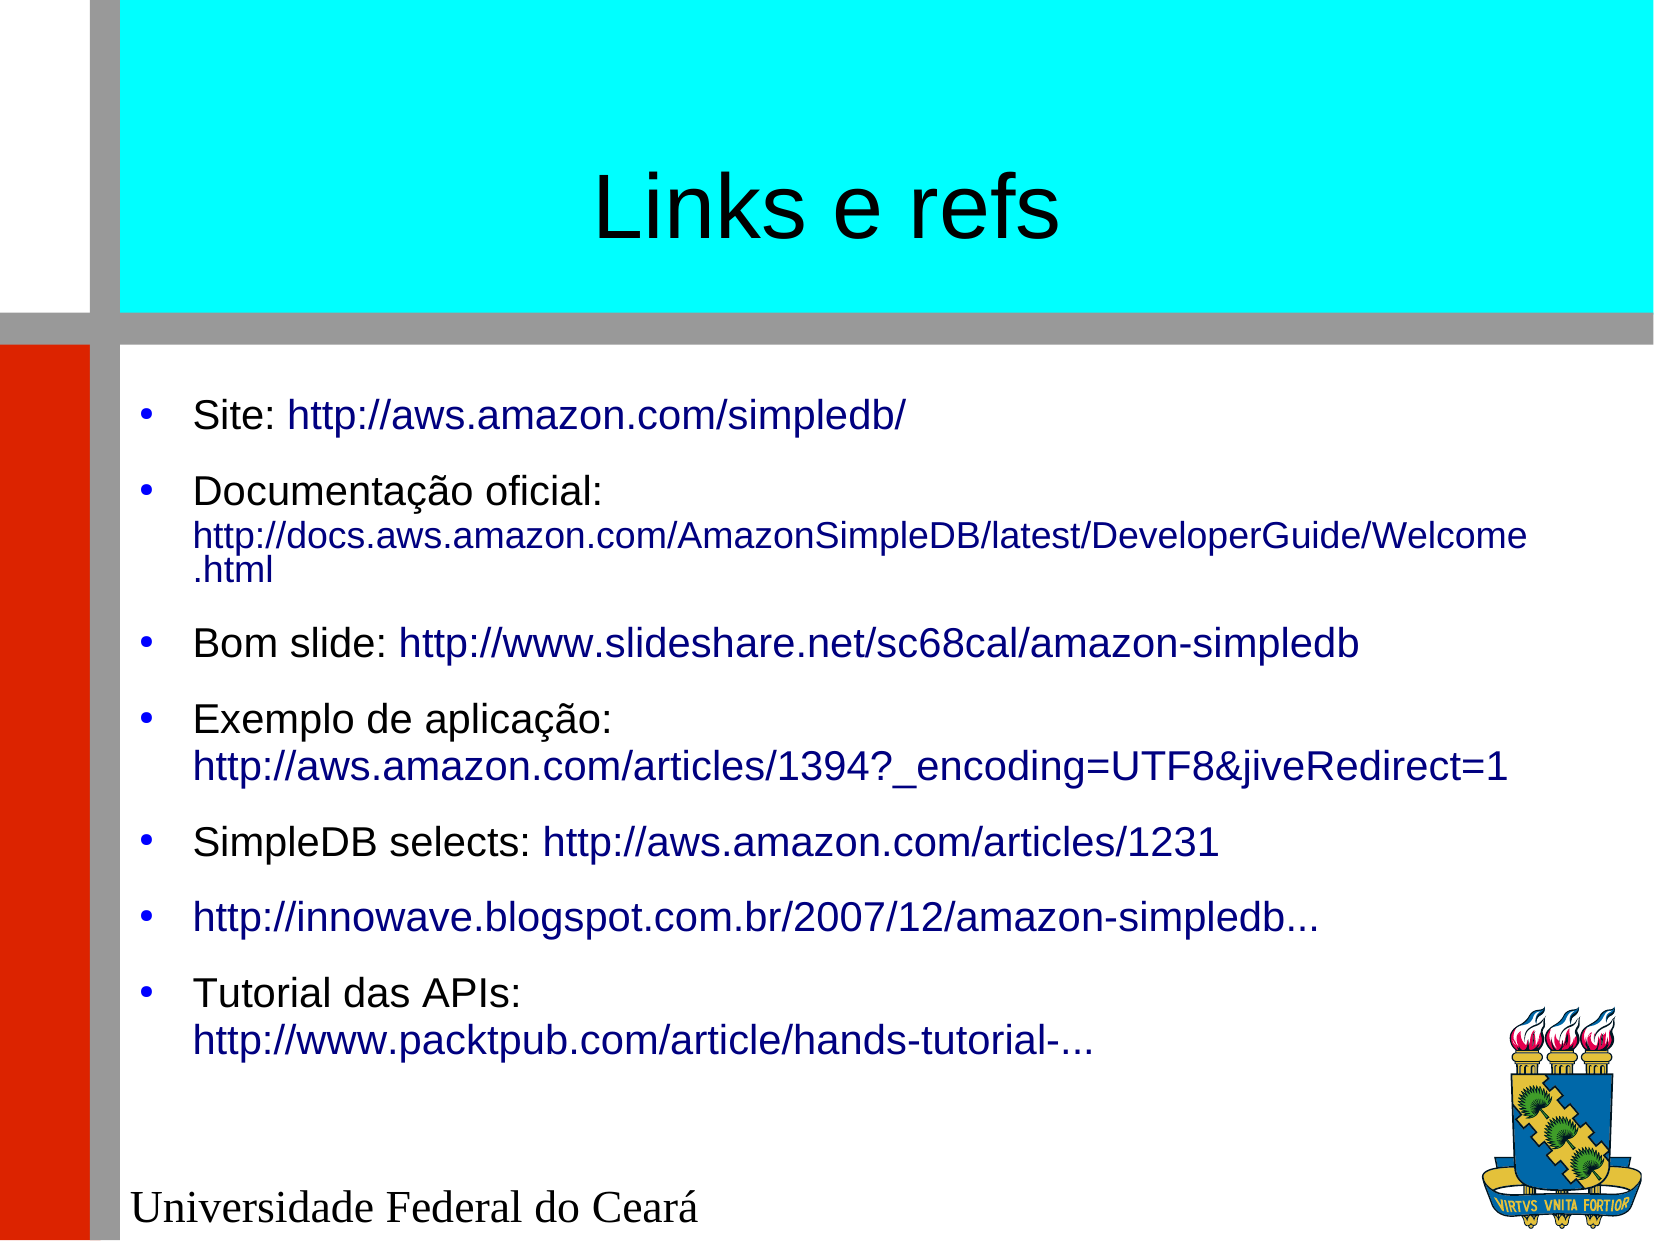

# Links e refs
Site: http://aws.amazon.com/simpledb/
Documentação oficial:http://docs.aws.amazon.com/AmazonSimpleDB/latest/DeveloperGuide/Welcome.html
Bom slide: http://www.slideshare.net/sc68cal/amazon-simpledb
Exemplo de aplicação: http://aws.amazon.com/articles/1394?_encoding=UTF8&jiveRedirect=1
SimpleDB selects: http://aws.amazon.com/articles/1231
http://innowave.blogspot.com.br/2007/12/amazon-simpledb...
Tutorial das APIs:
http://www.packtpub.com/article/hands-tutorial-...